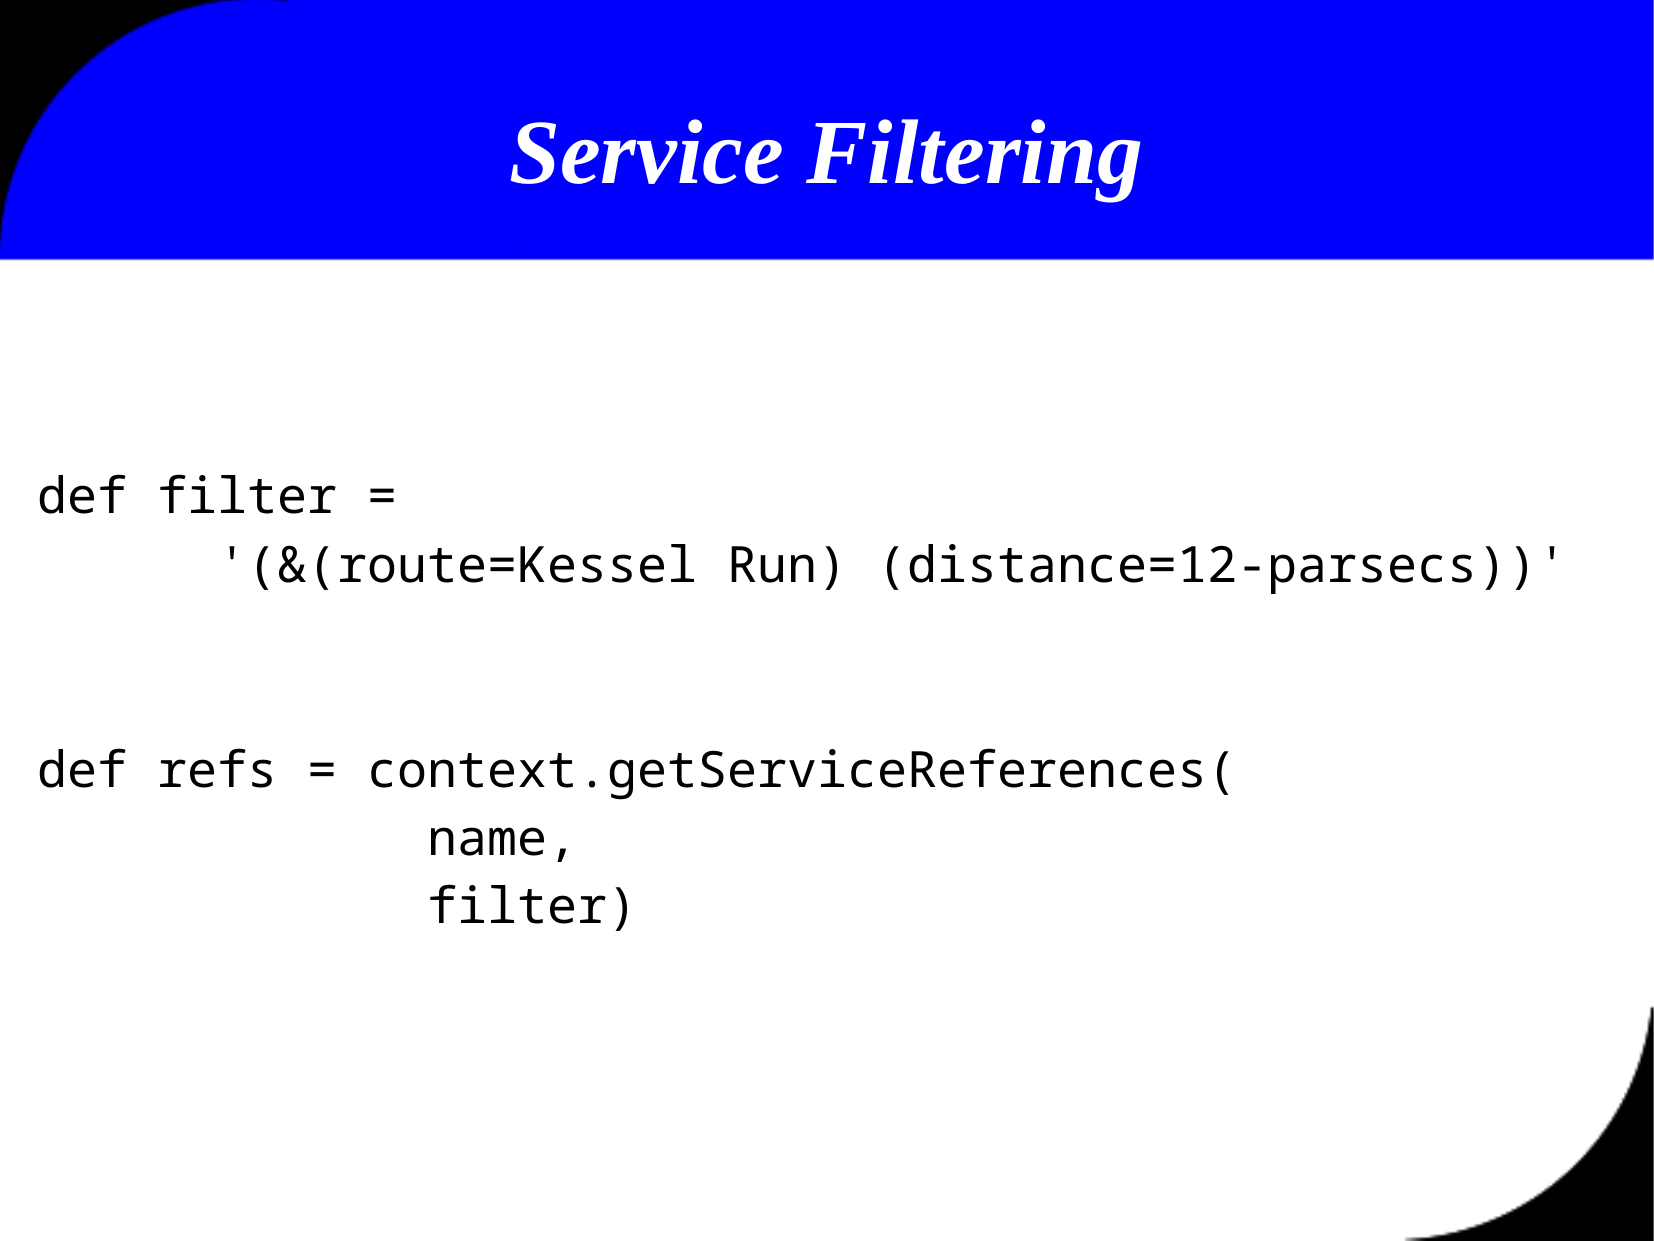

# Service Filtering
def filter =
 '(&(route=Kessel Run) (distance=12-parsecs))'
def refs = context.getServiceReferences(
 name,
 filter)